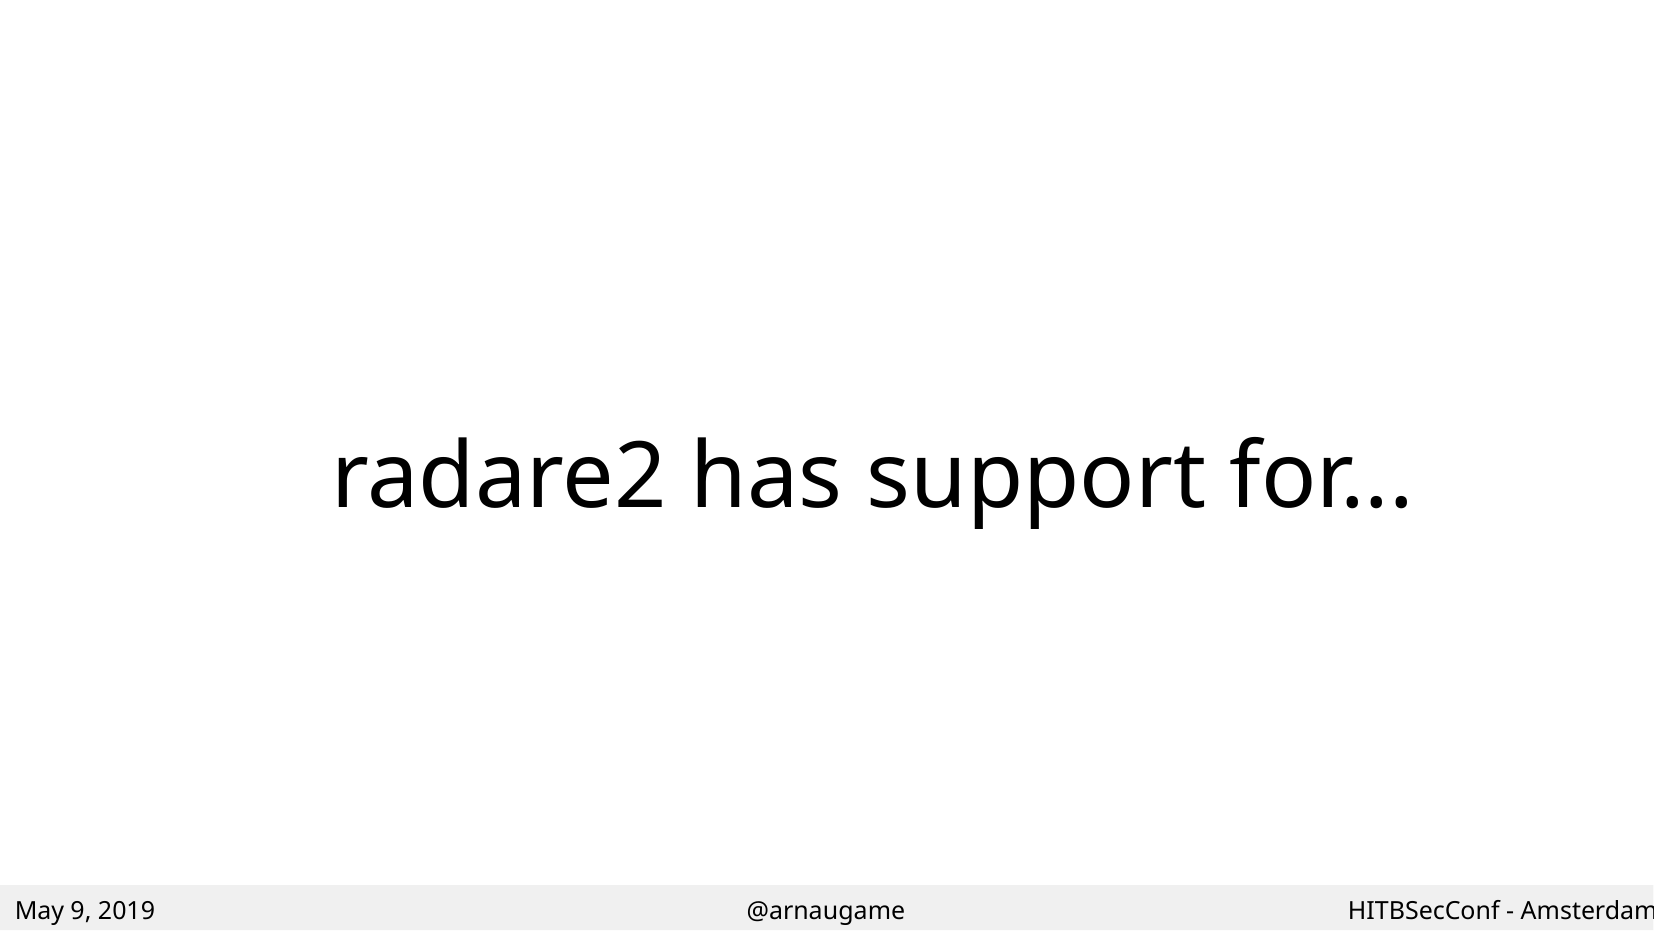

radare2 has support for...
May 9, 2019
@arnaugamez
HITBSecConf - Amsterdam